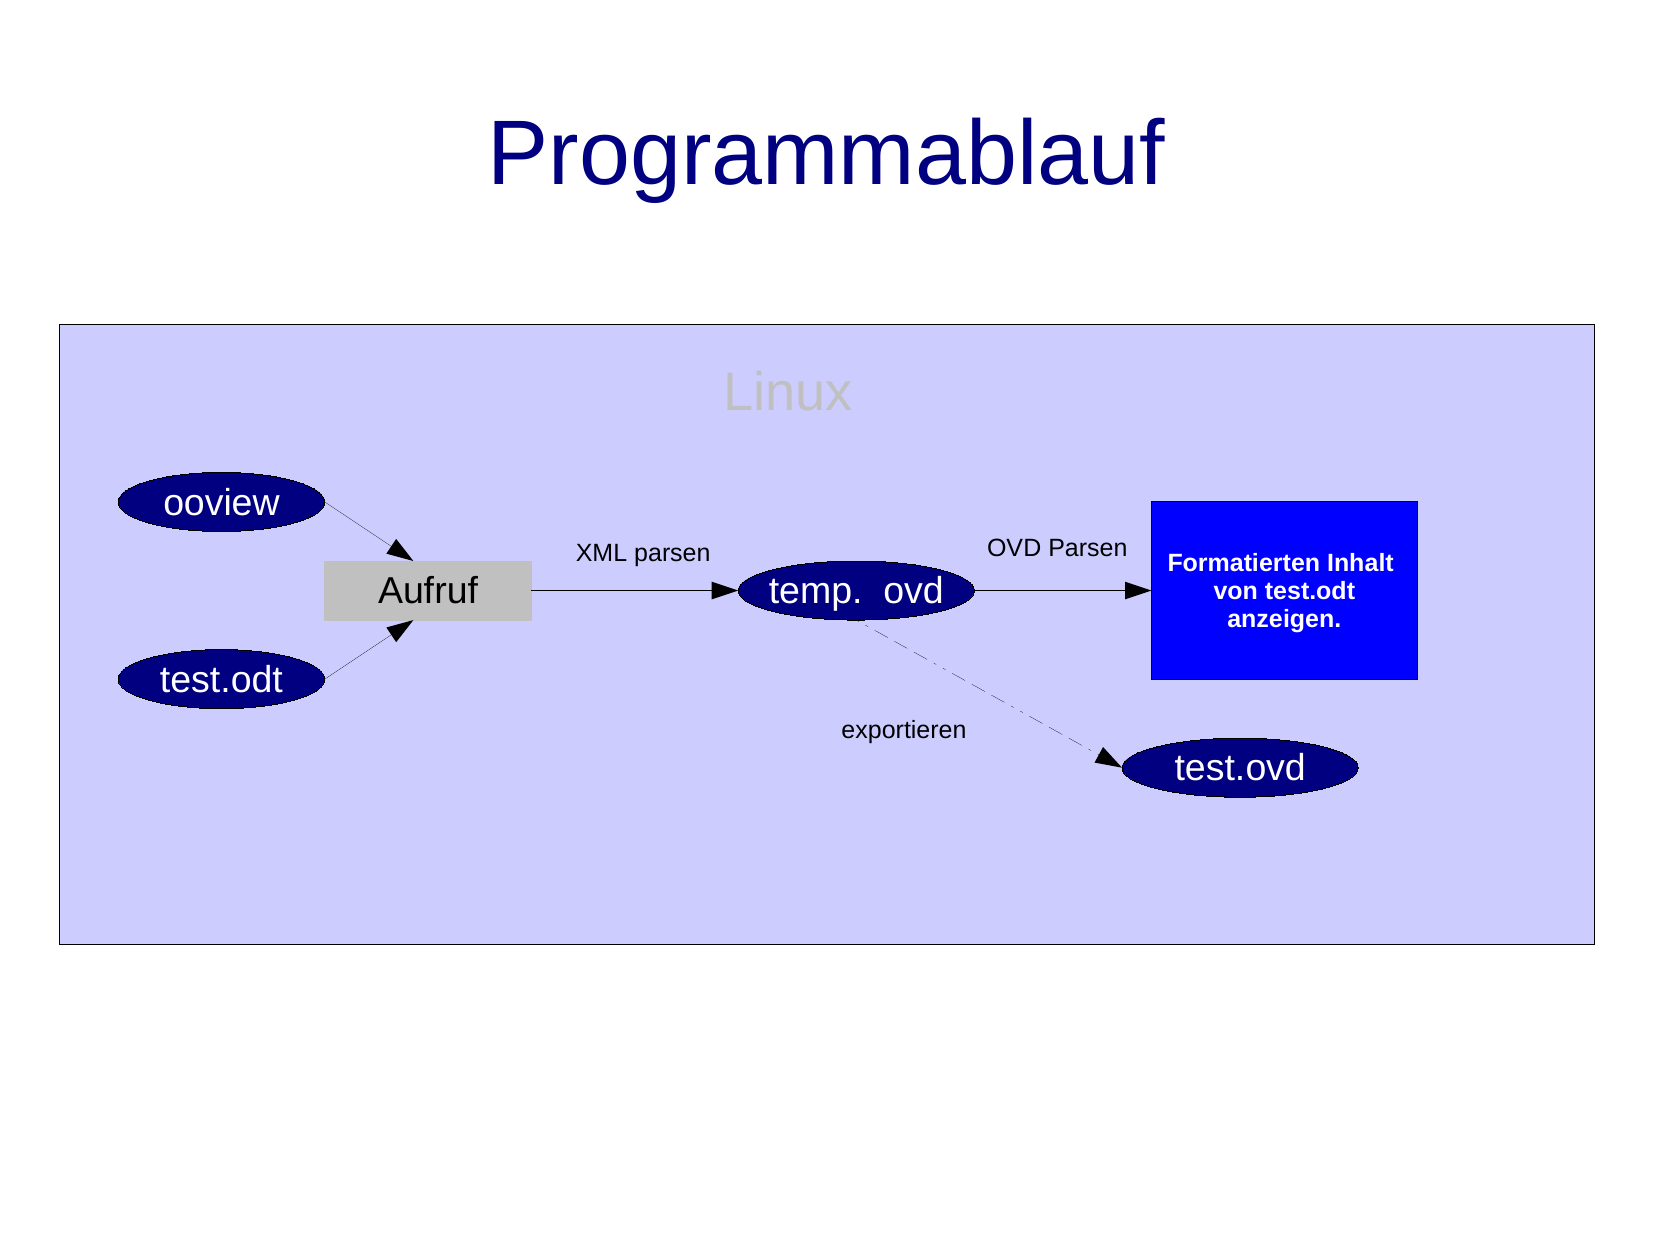

# Programmablauf
Linux
ooview
Formatierten Inhalt
von test.odt
anzeigen.
OVD Parsen
XML parsen
Aufruf
temp. ovd
test.odt
exportieren
test.ovd